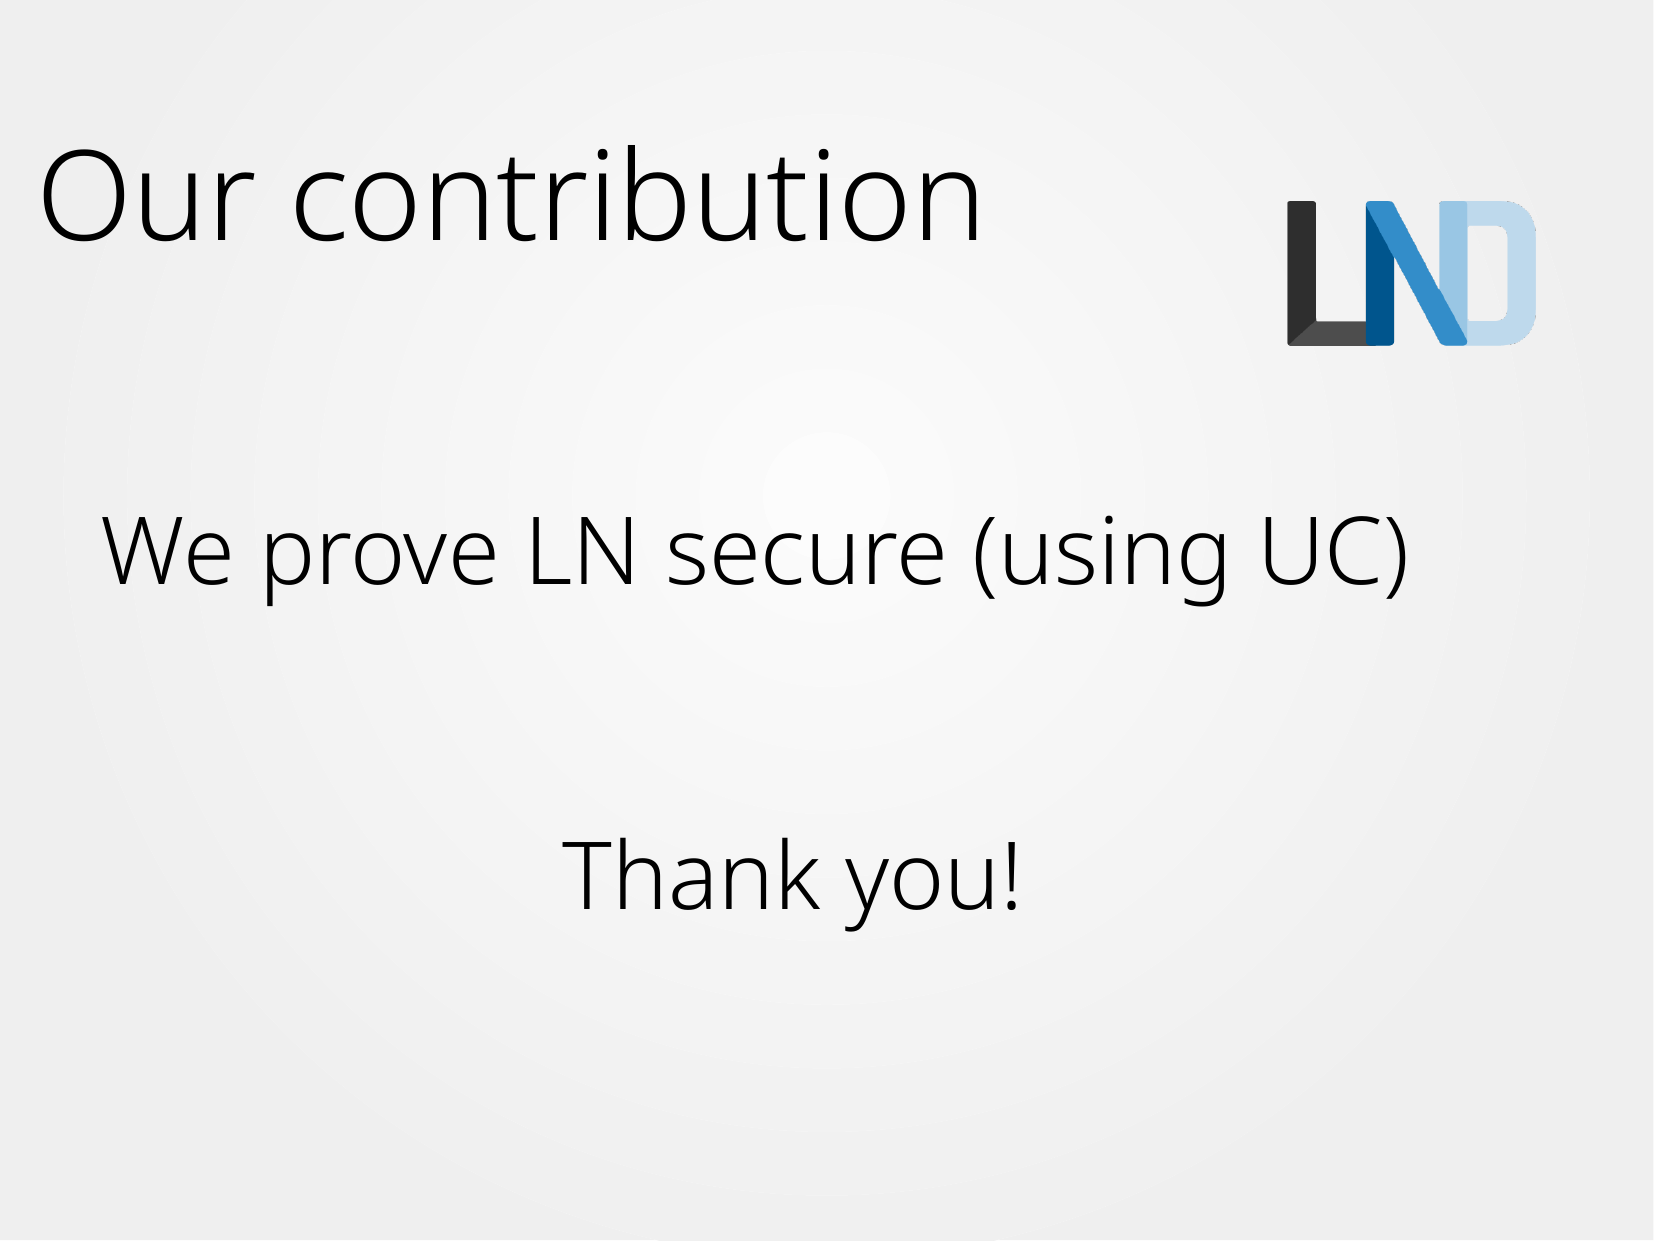

# Our contribution
We prove LN secure (using UC)
Thank you!